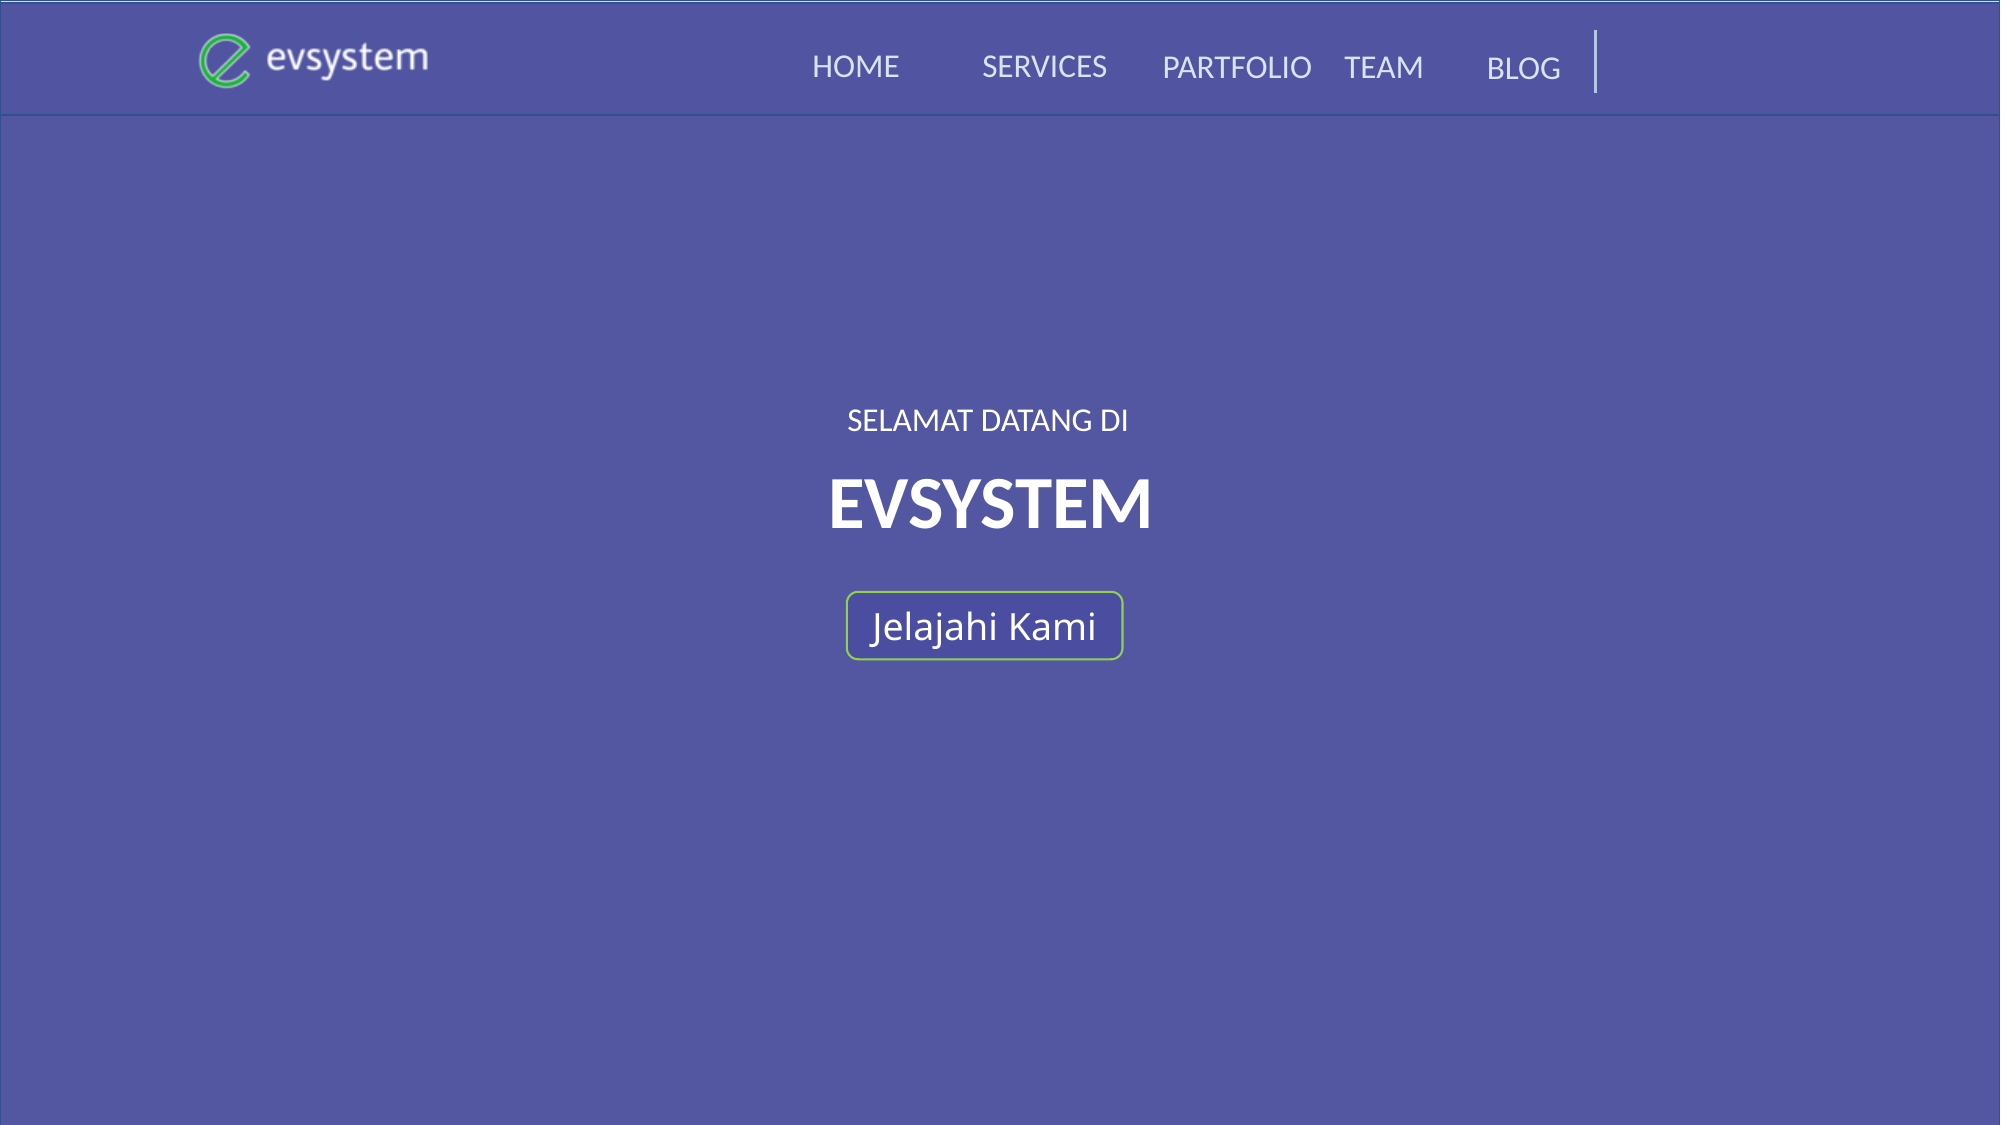

HOME
SERVICES
PARTFOLIO
TEAM
BLOG
SELAMAT DATANG DI
EVSYSTEM
Jelajahi Kami